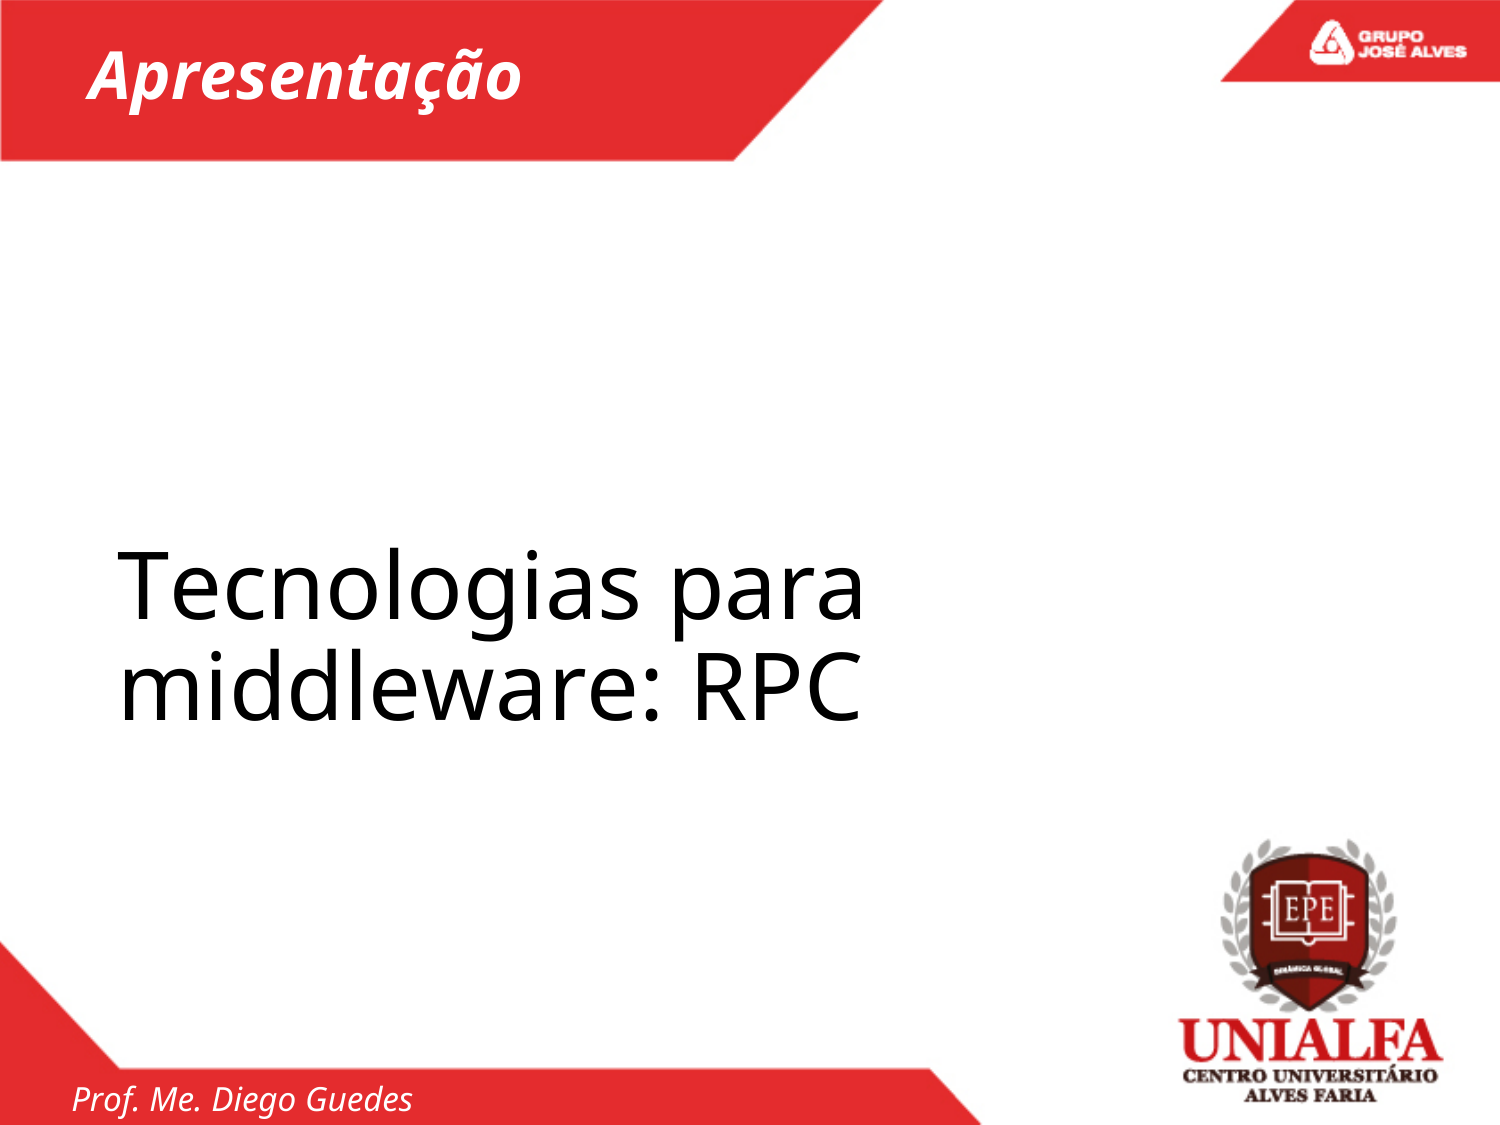

Apresentação
# Tecnologias para middleware: RPC
Prof. Me. Diego Guedes